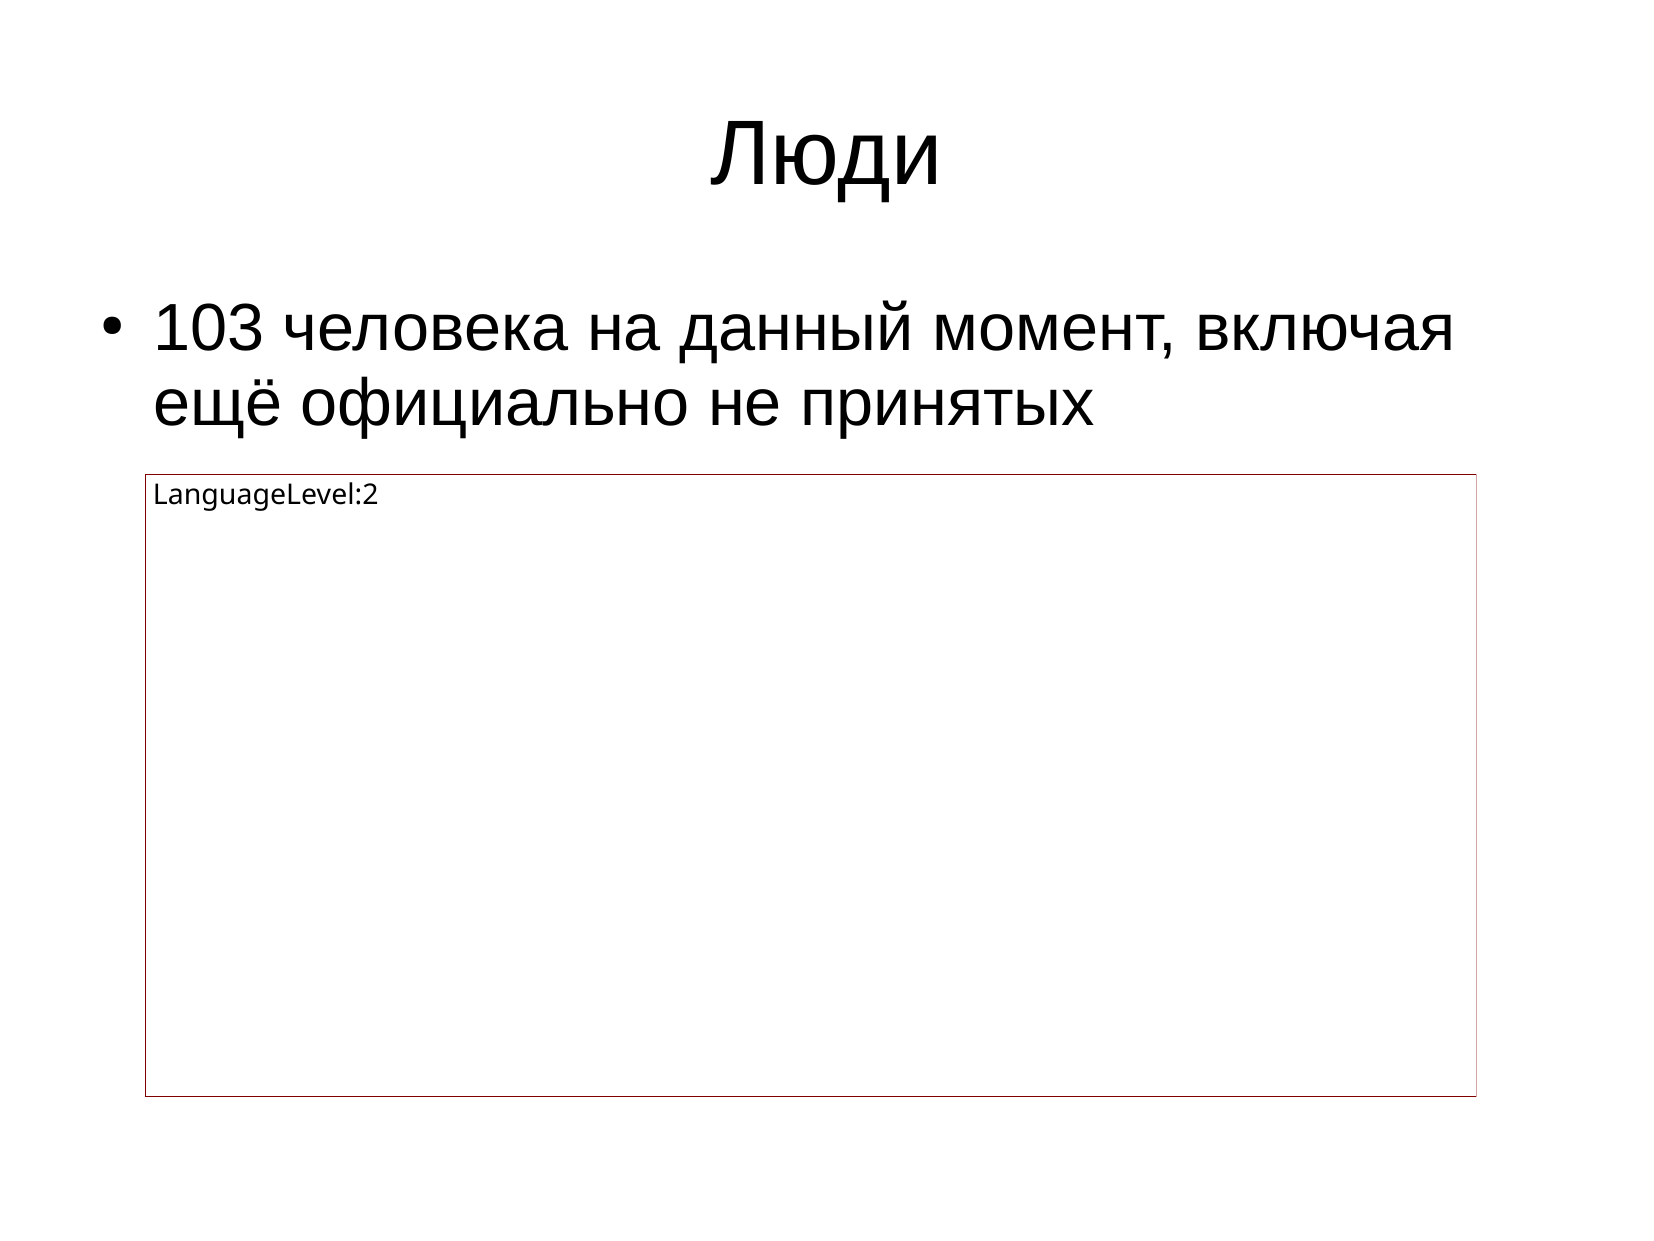

# Люди
103 человека на данный момент, включая ещё официально не принятых